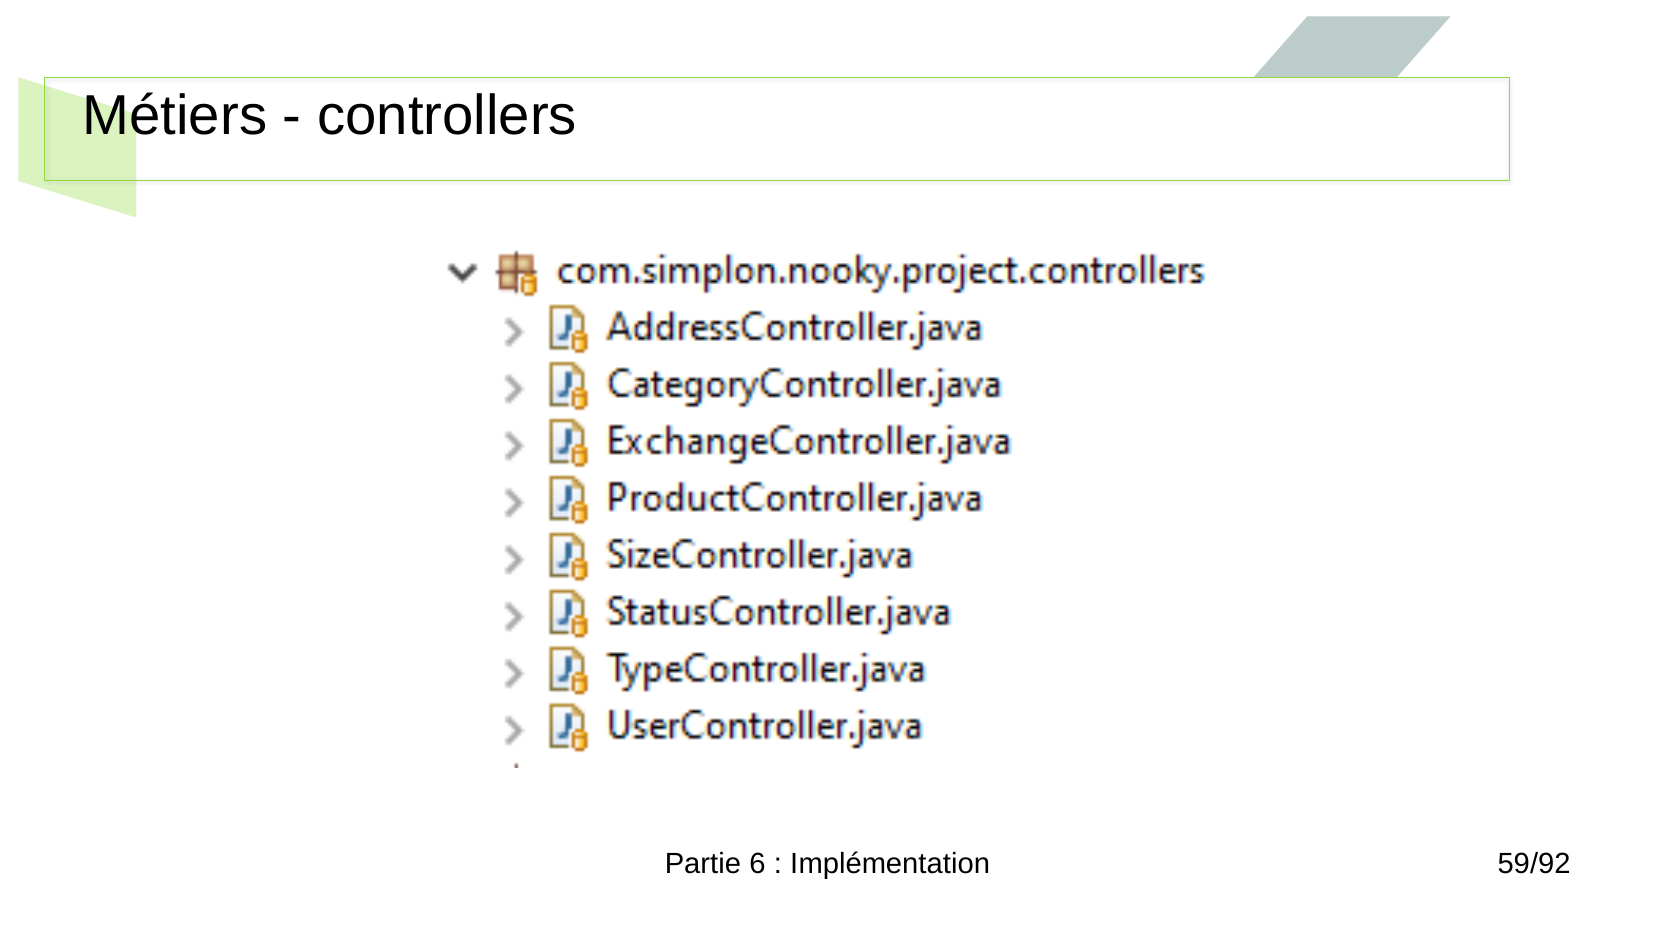

# Métiers - controllers
Partie 6 : Implémentation
59